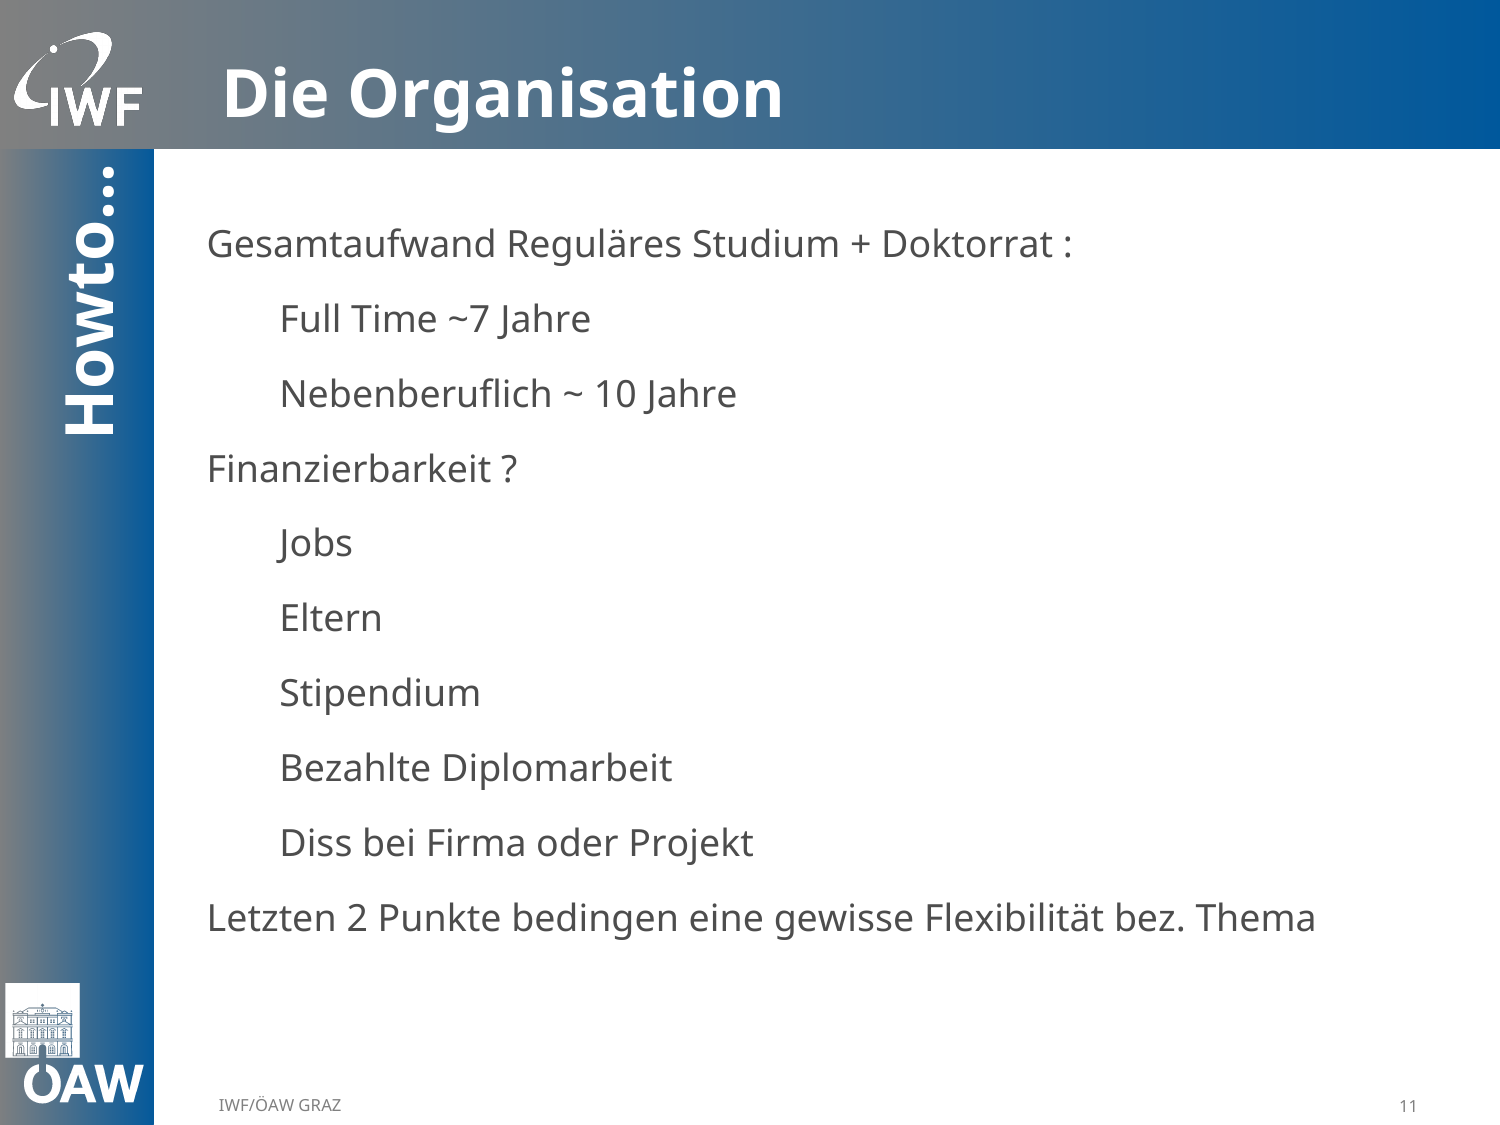

# Die Organisation
Gesamtaufwand Reguläres Studium + Doktorrat :
Full Time ~7 Jahre
Nebenberuflich ~ 10 Jahre
Finanzierbarkeit ?
Jobs
Eltern
Stipendium
Bezahlte Diplomarbeit
Diss bei Firma oder Projekt
Letzten 2 Punkte bedingen eine gewisse Flexibilität bez. Thema
Howto...
IWF/ÖAW GRAZ
11